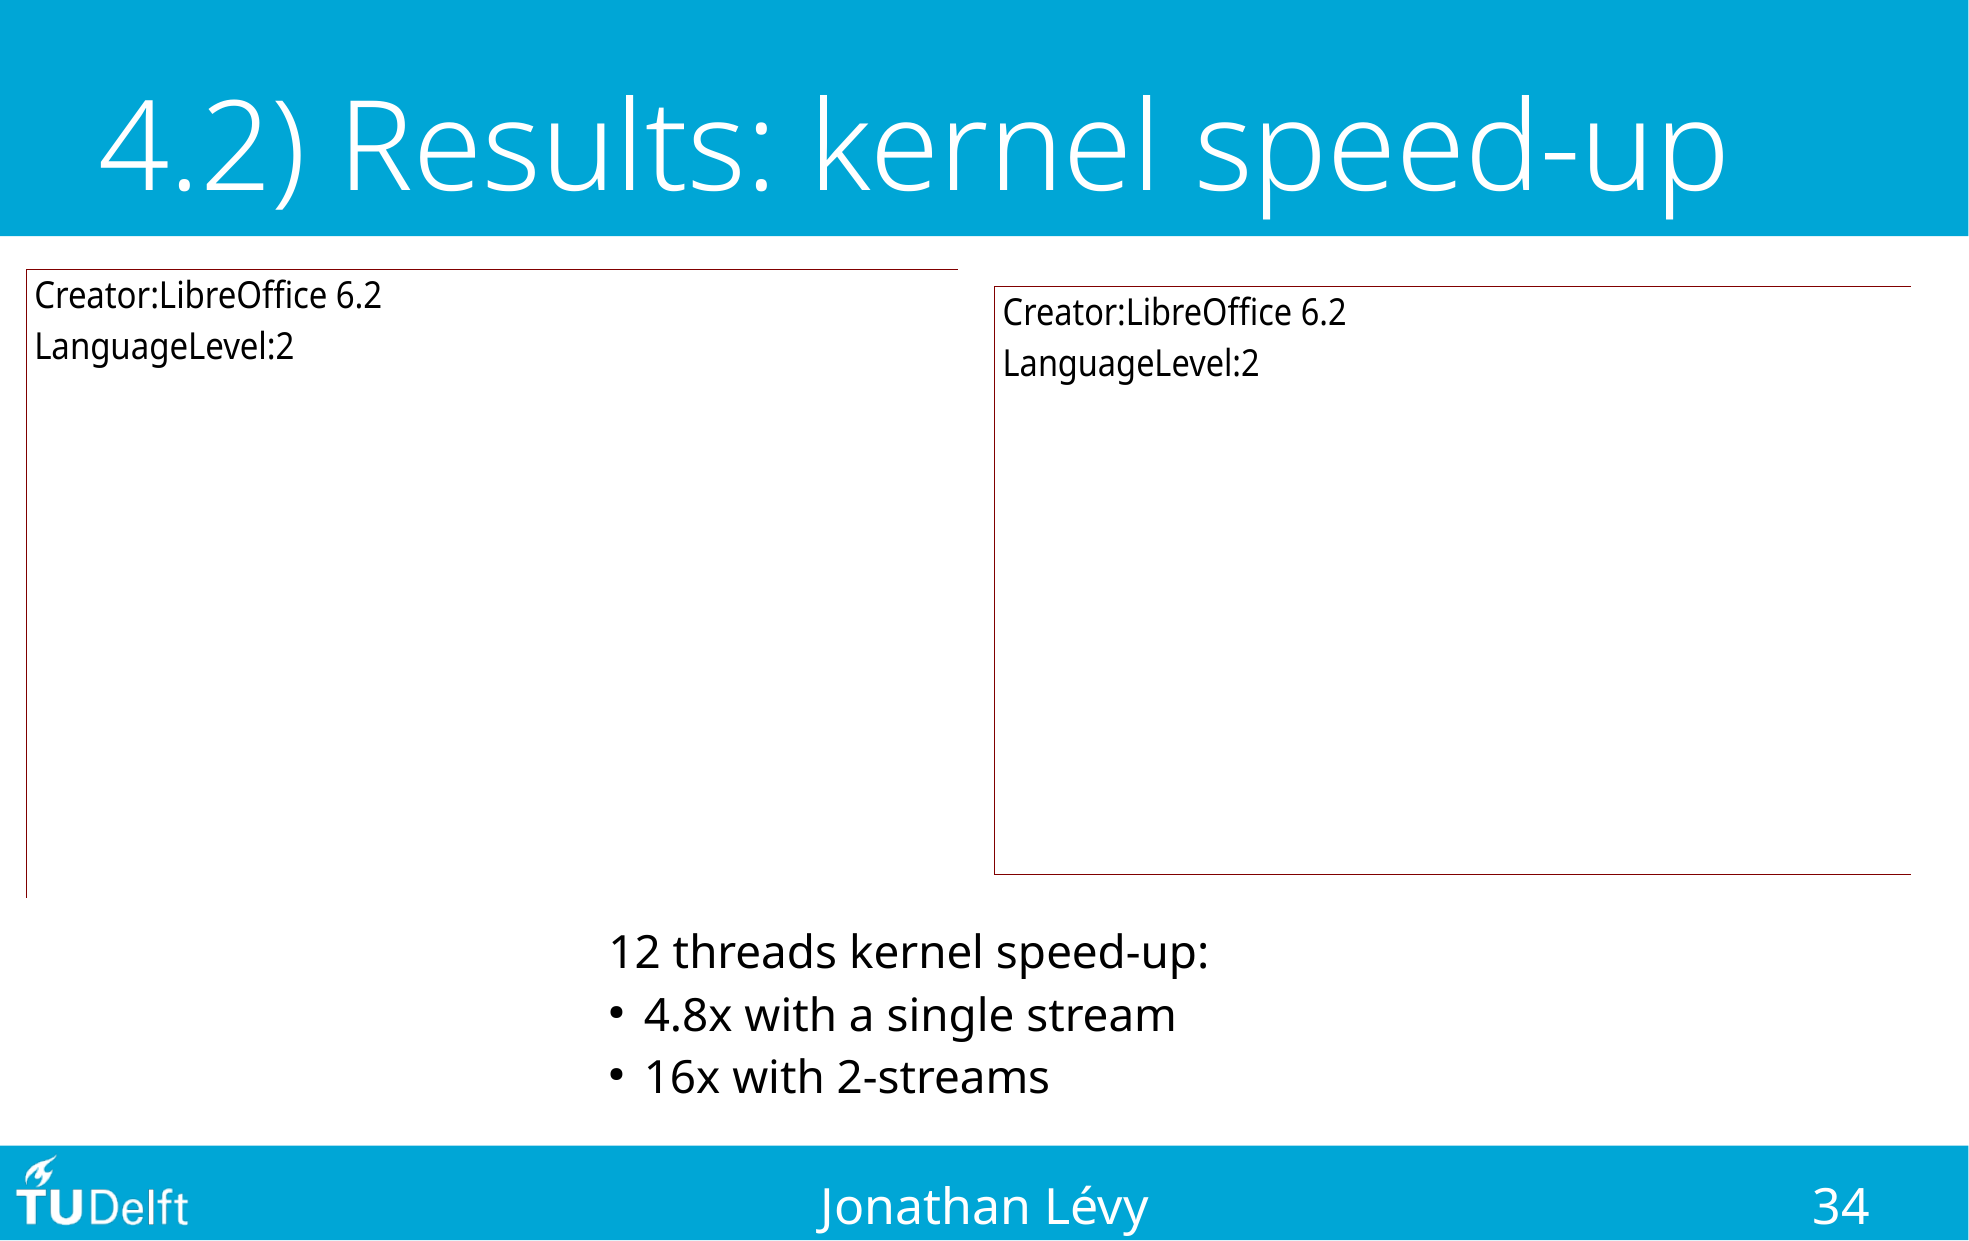

# 4.2) Results: kernel speed-up
12 threads kernel speed-up:
4.8x with a single stream
16x with 2-streams
Jonathan Lévy
34